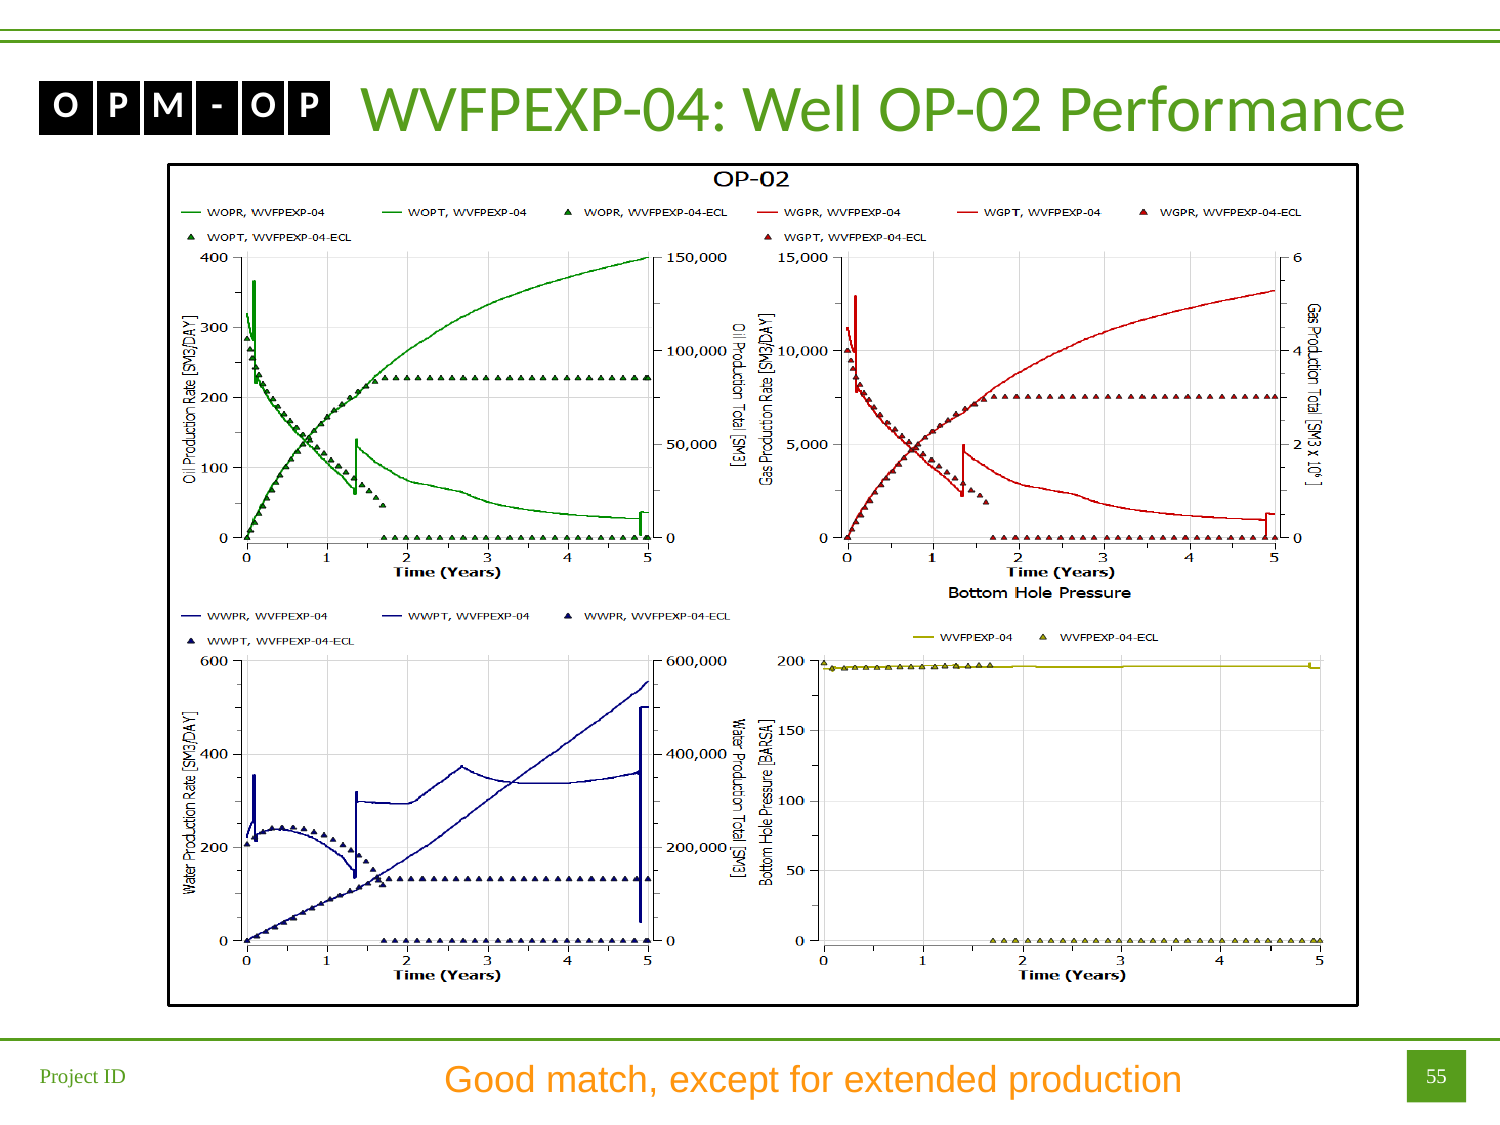

# WVFPEXP-04: Well OP-02 Performance
Project ID
55
Good match, except for extended production